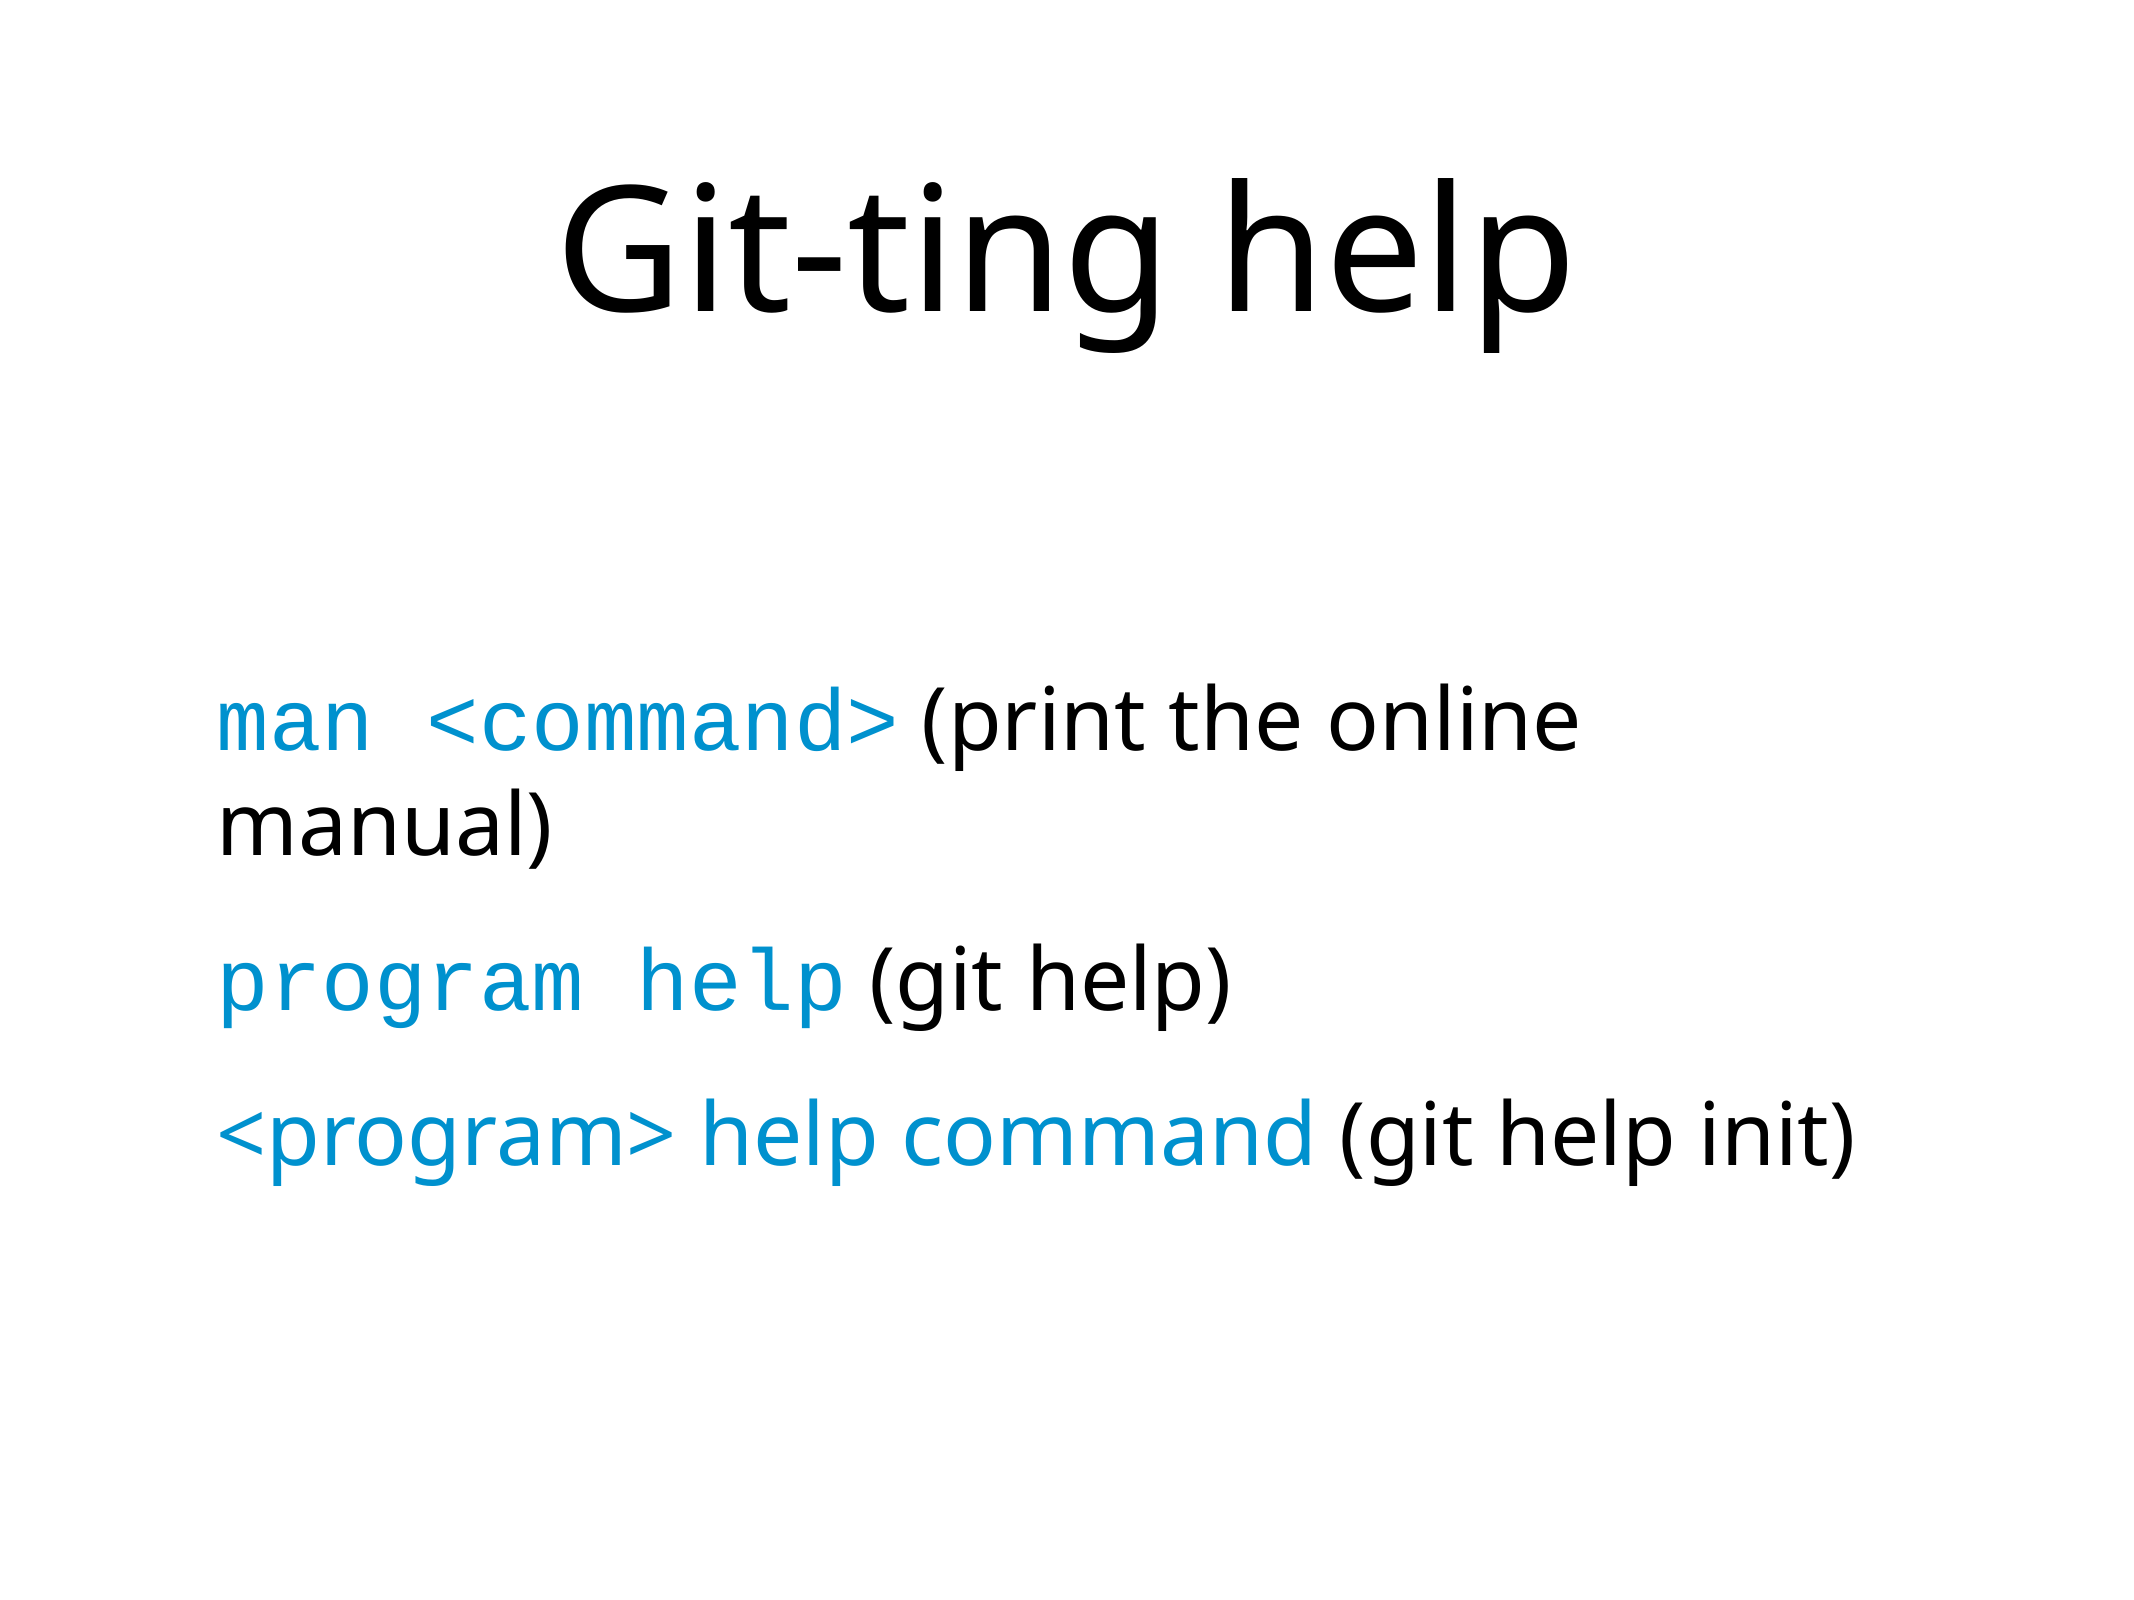

# Git-ting help
man <command> (print the online manual)
program help (git help)
<program> help command (git help init)